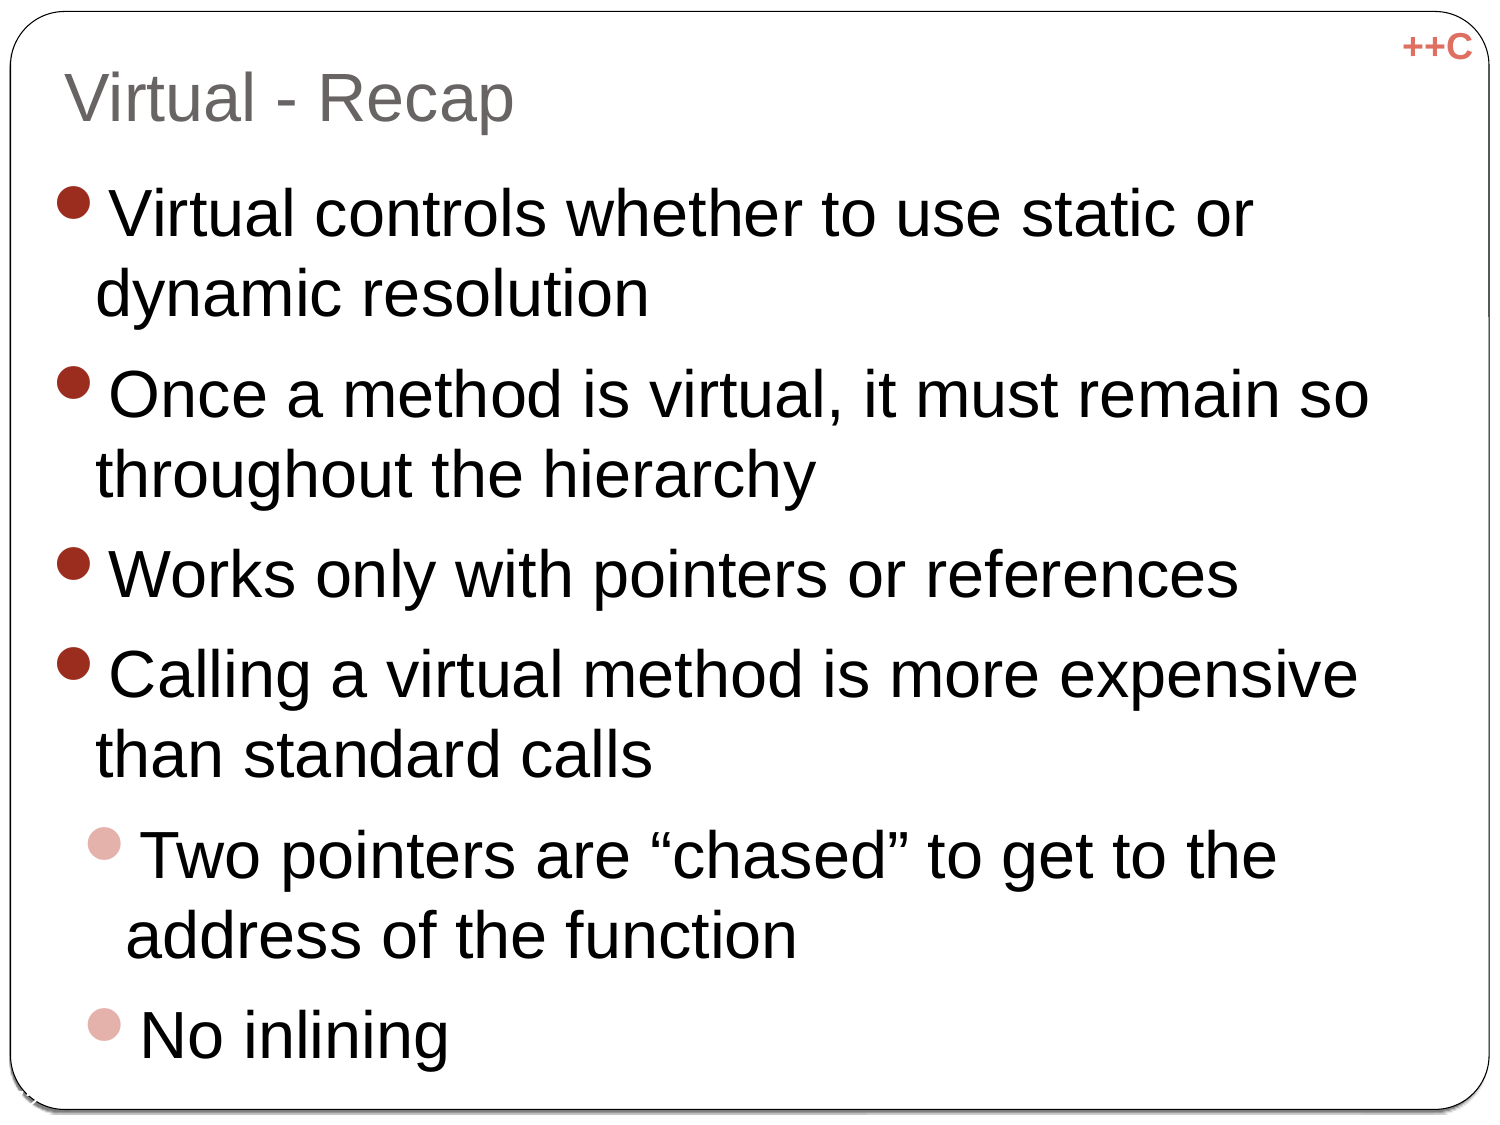

# Virtual - Recap
Virtual controls whether to use static or dynamic resolution
Once a method is virtual, it must remain so throughout the hierarchy
Works only with pointers or references
Calling a virtual method is more expensive than standard calls
Two pointers are “chased” to get to the address of the function
No inlining